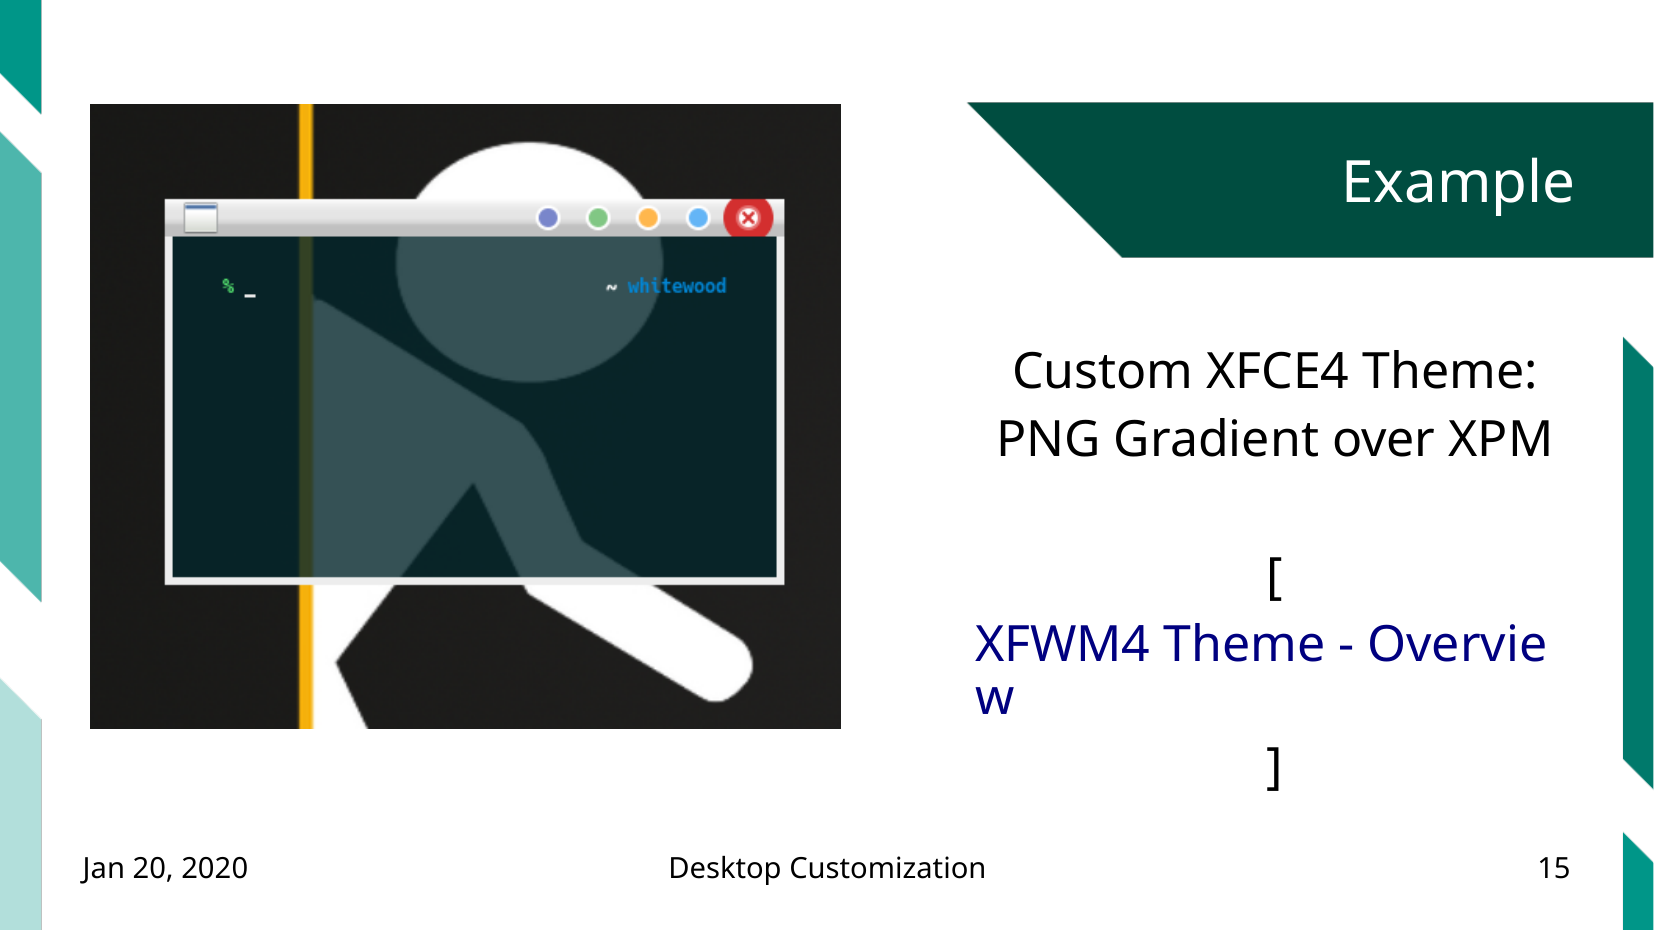

# Example
Custom XFCE4 Theme:
PNG Gradient over XPM
[XFWM4 Theme - Overview]
Jan 20, 2020
Desktop Customization
15